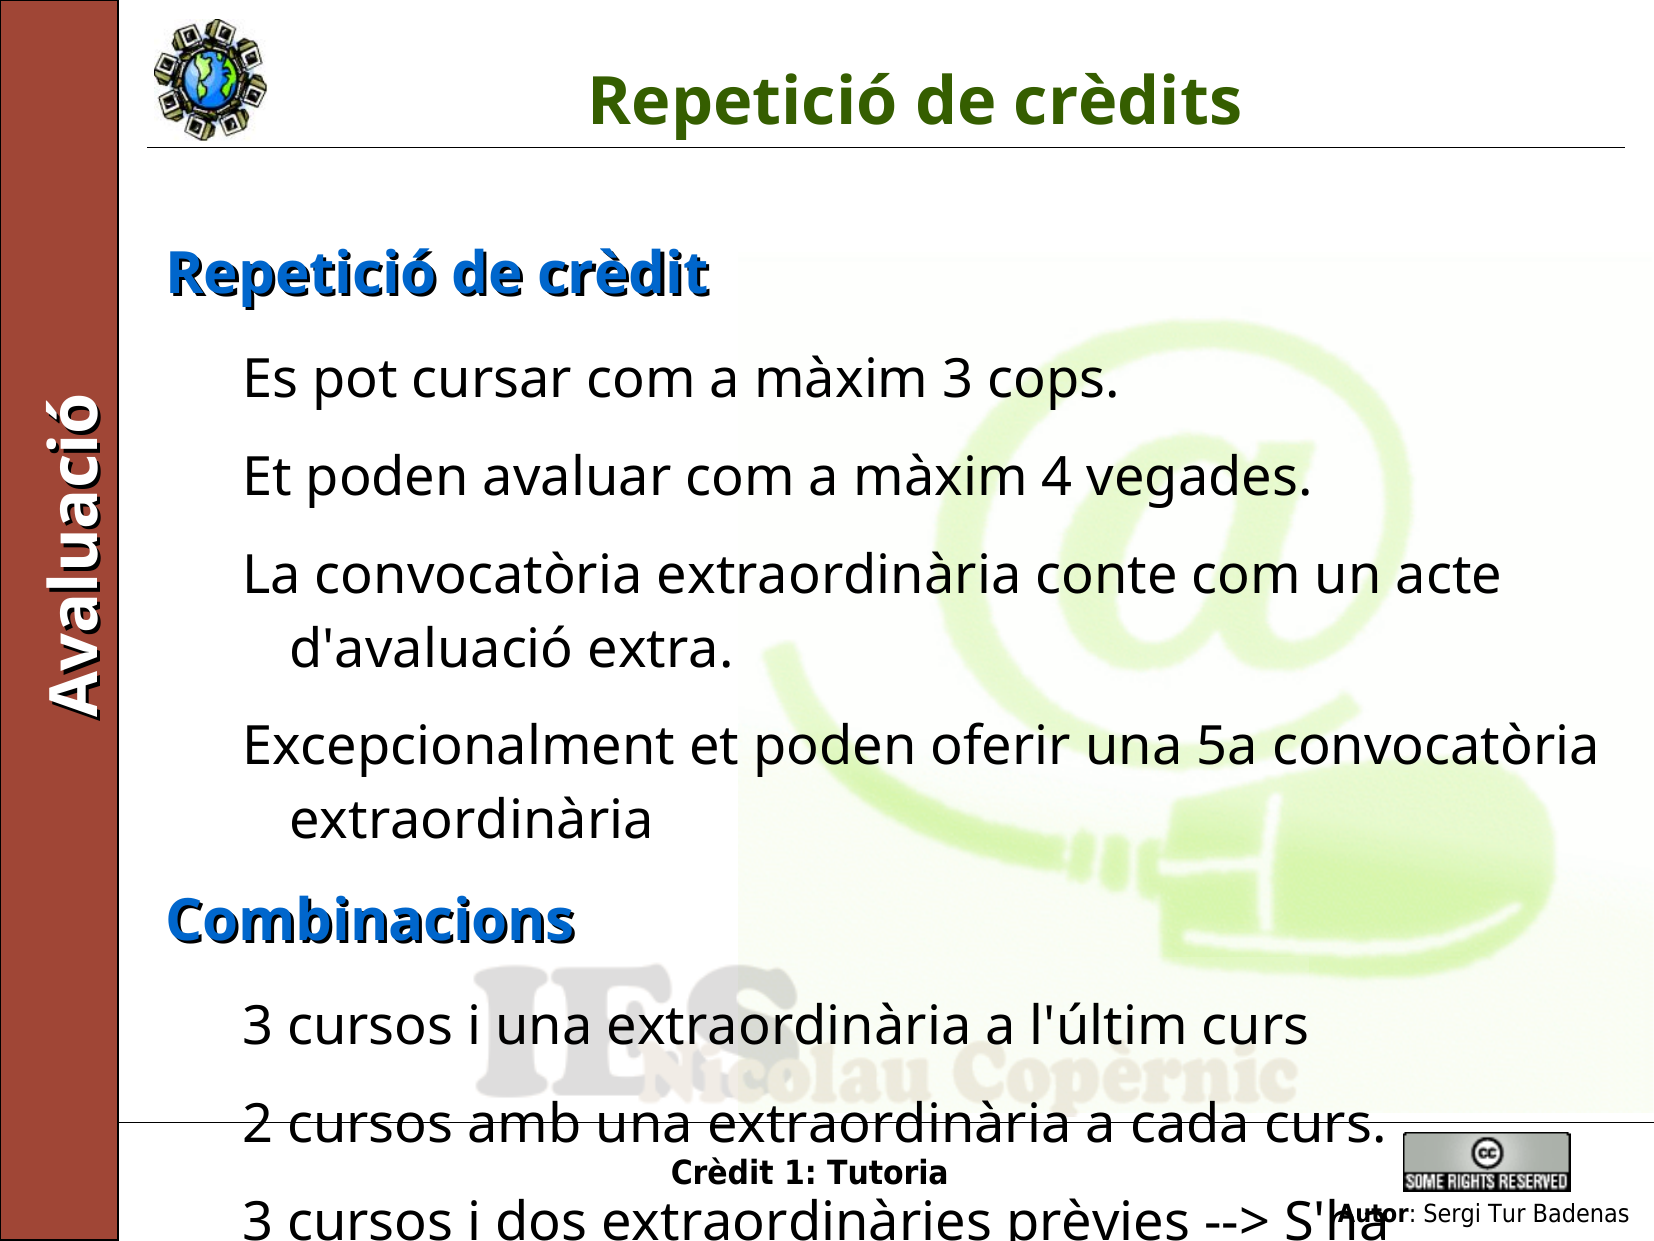

# Repetició de crèdits
Repetició de crèdit
Es pot cursar com a màxim 3 cops.
Et poden avaluar com a màxim 4 vegades.
La convocatòria extraordinària conte com un acte d'avaluació extra.
Excepcionalment et poden oferir una 5a convocatòria extraordinària
Combinacions
3 cursos i una extraordinària a l'últim curs
2 cursos amb una extraordinària a cada curs.
3 cursos i dos extraordinàries prèvies --> S'ha d'aprovar a la convocatòria ordinària de l'últim curs